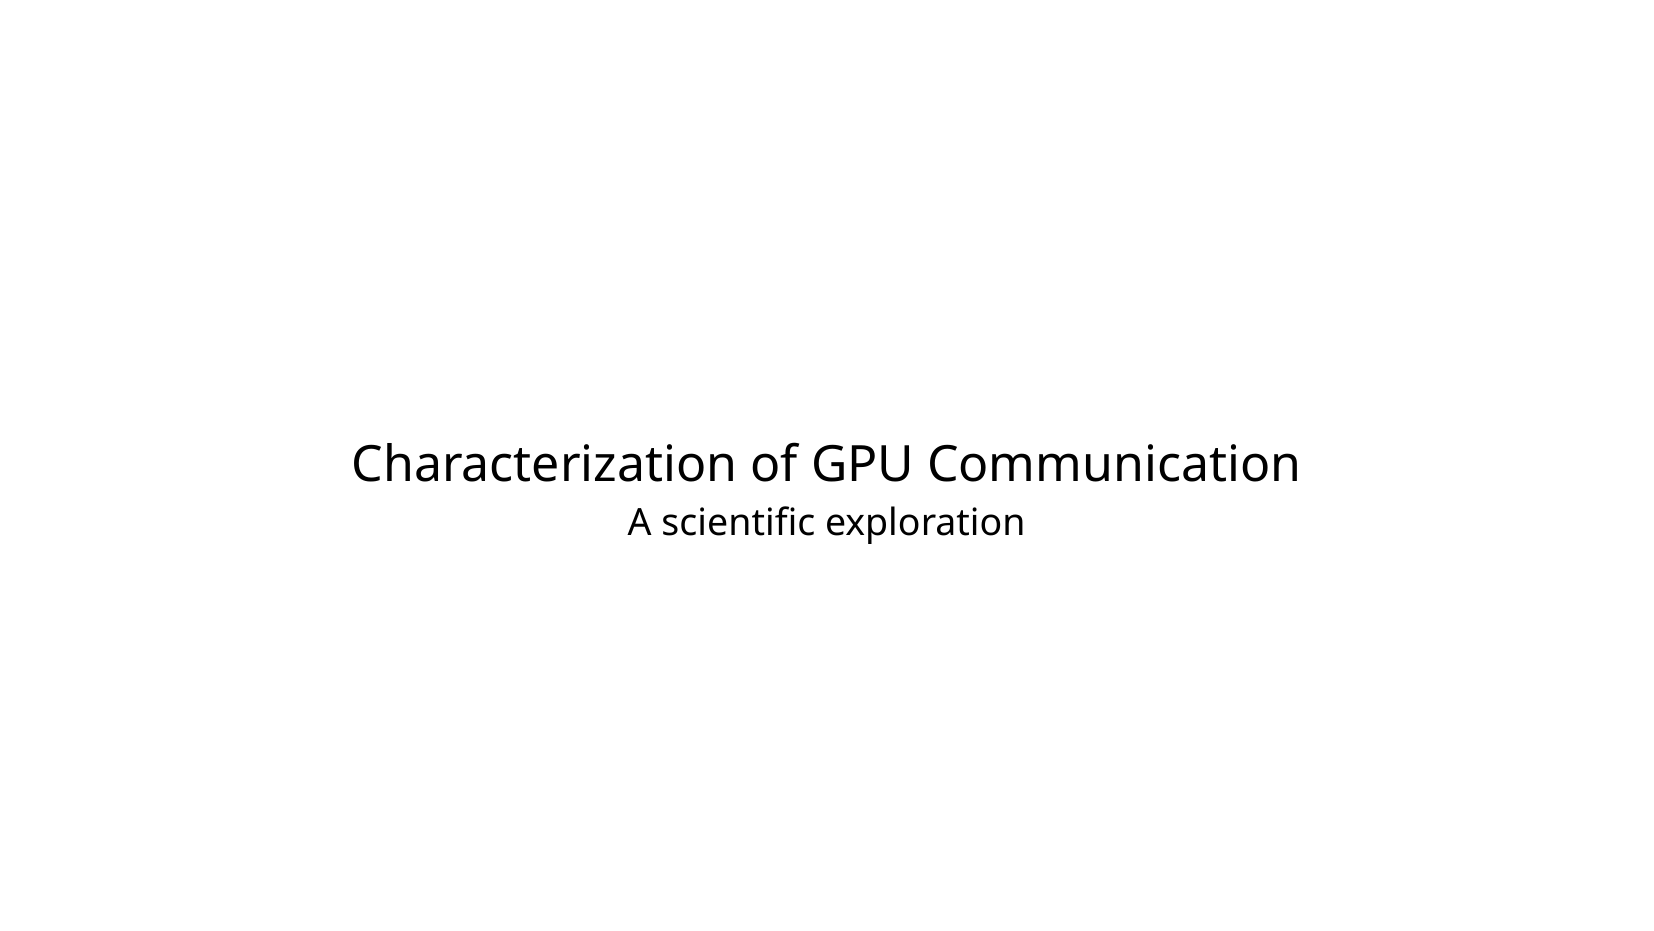

#
Characterization of GPU Communication
A scientific exploration